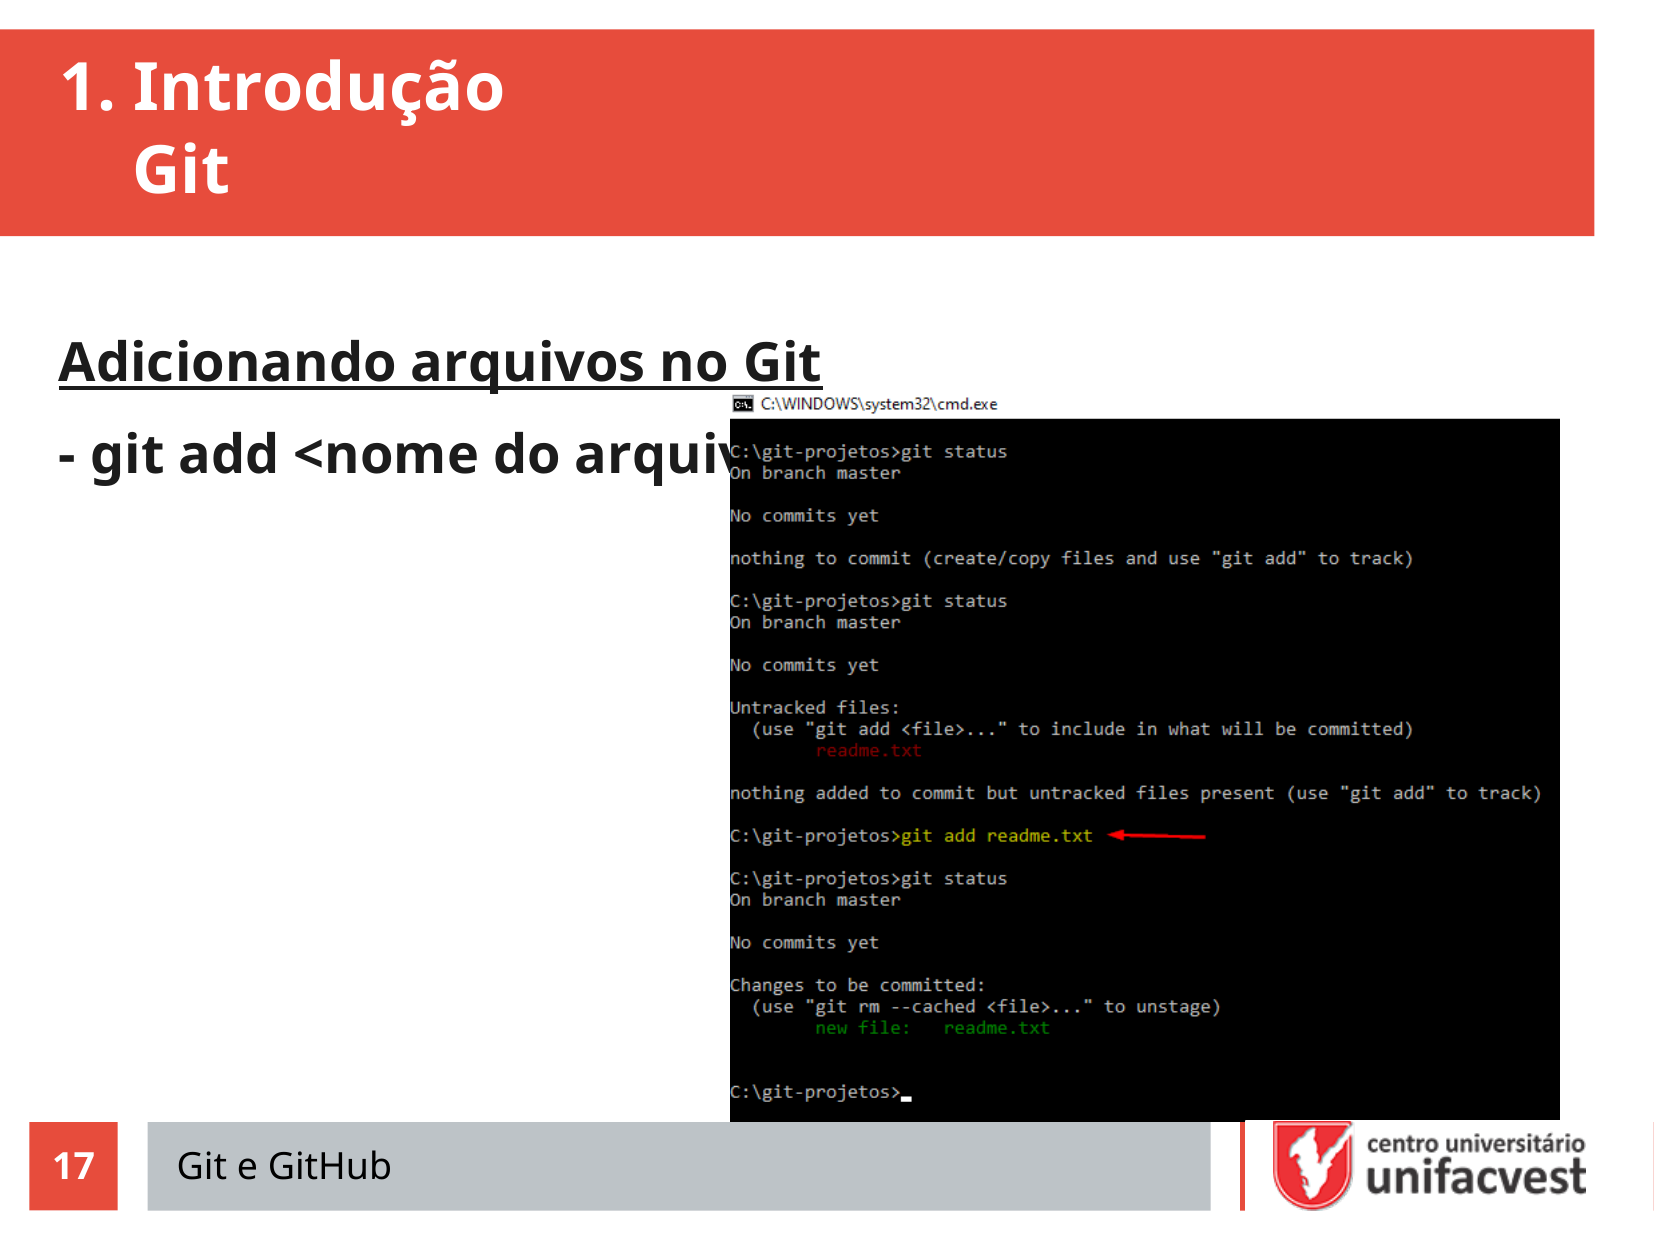

# 1. Introdução Git
Adicionando arquivos no Git
- git add <nome do arquivo>
17
Git e GitHub